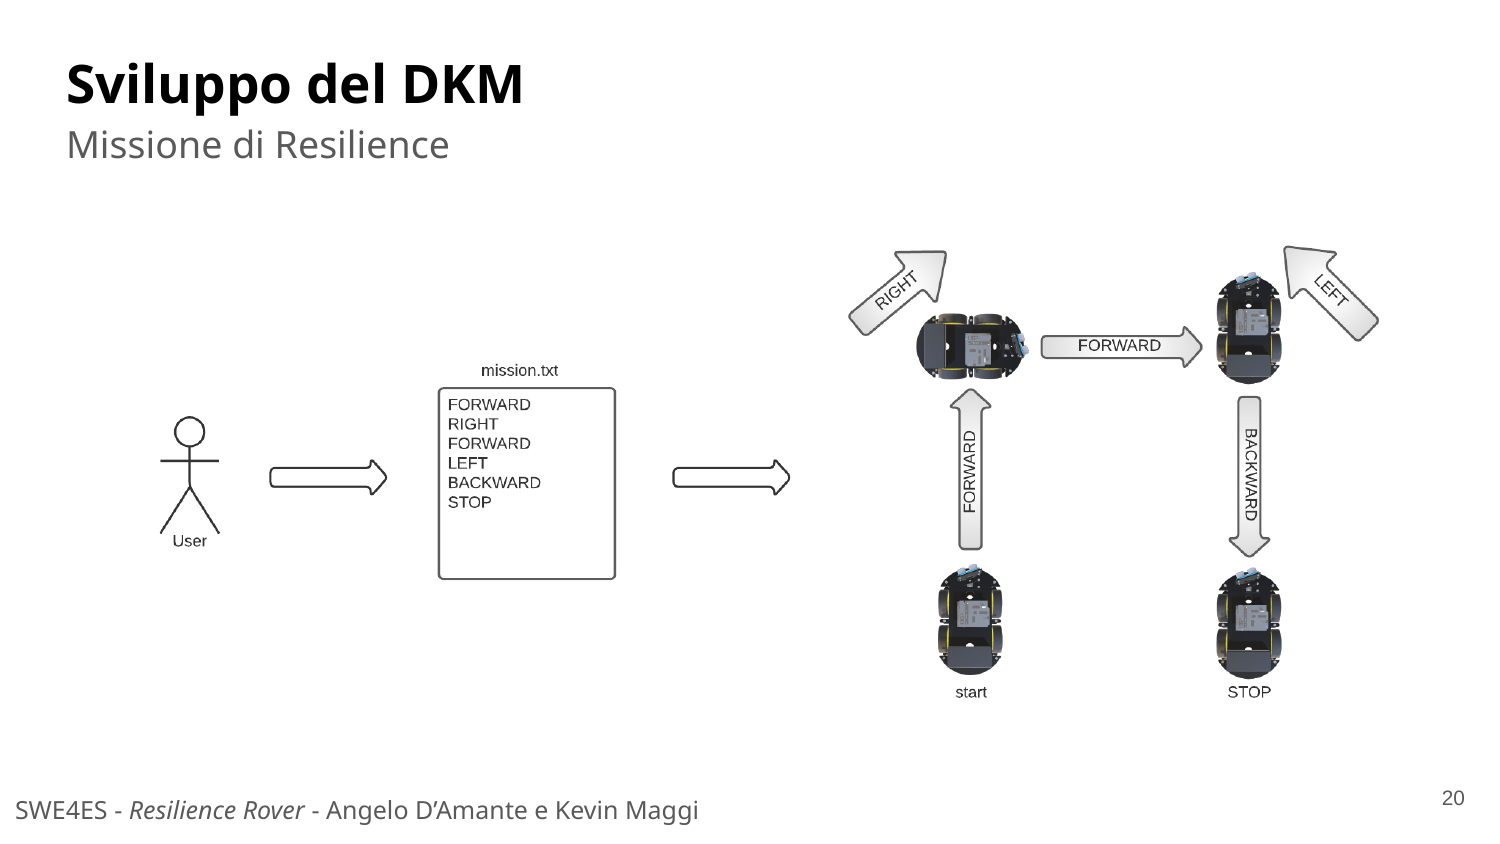

# Sviluppo del DKM
Missione di Resilience